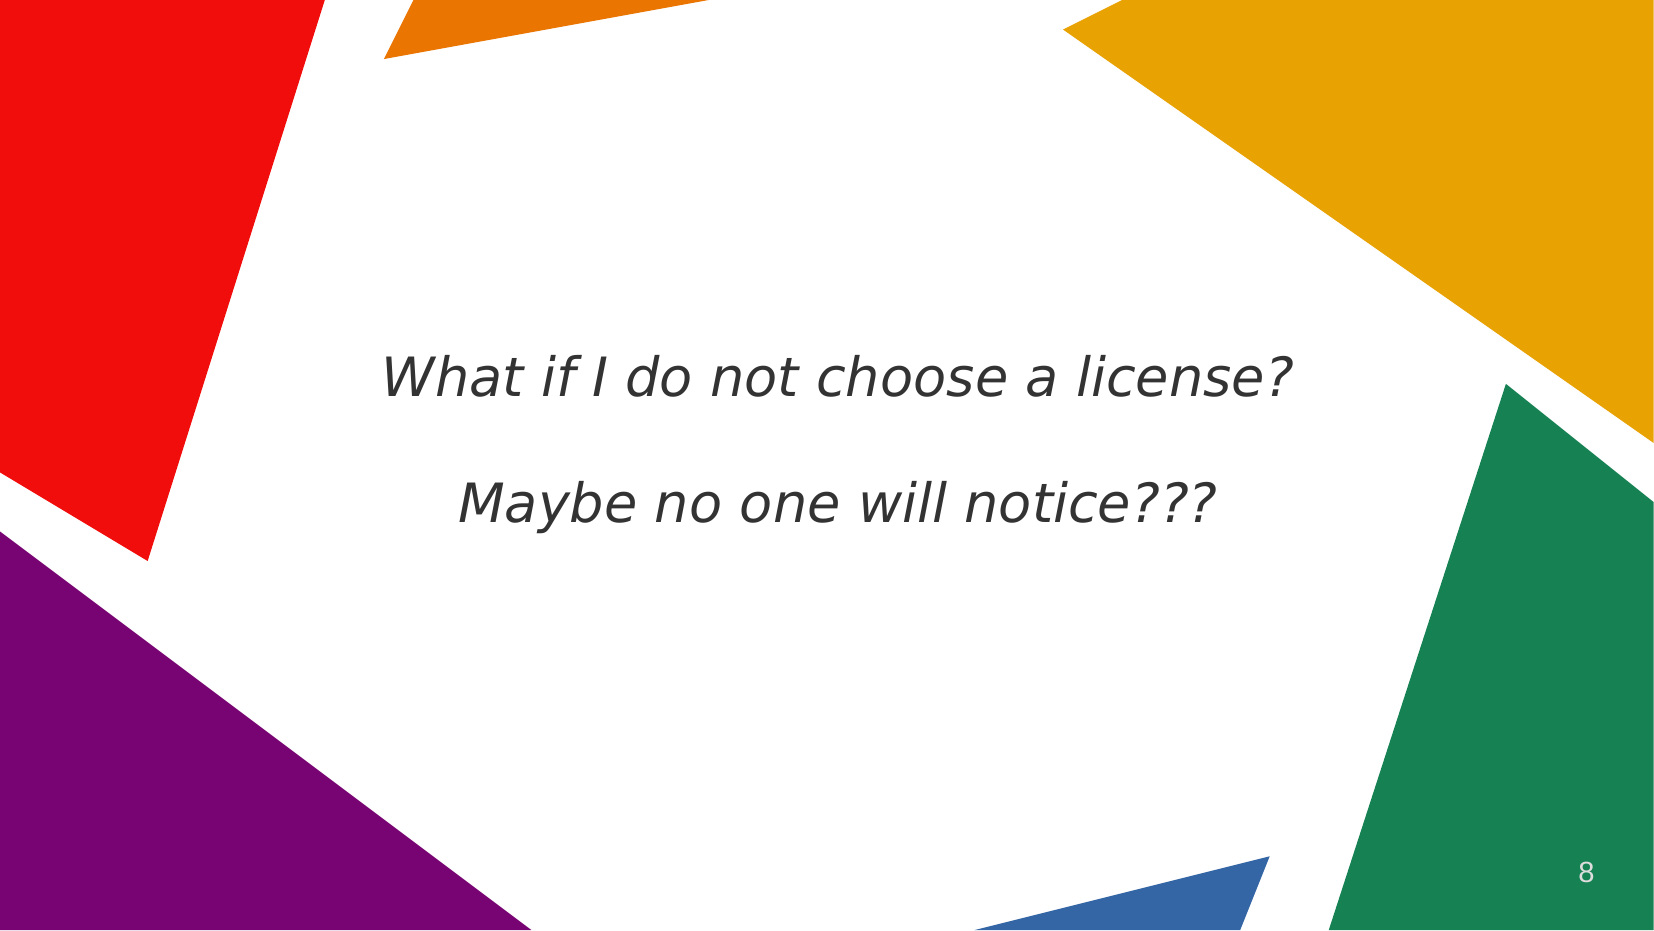

# What if I do not choose a license? Maybe no one will notice???
8